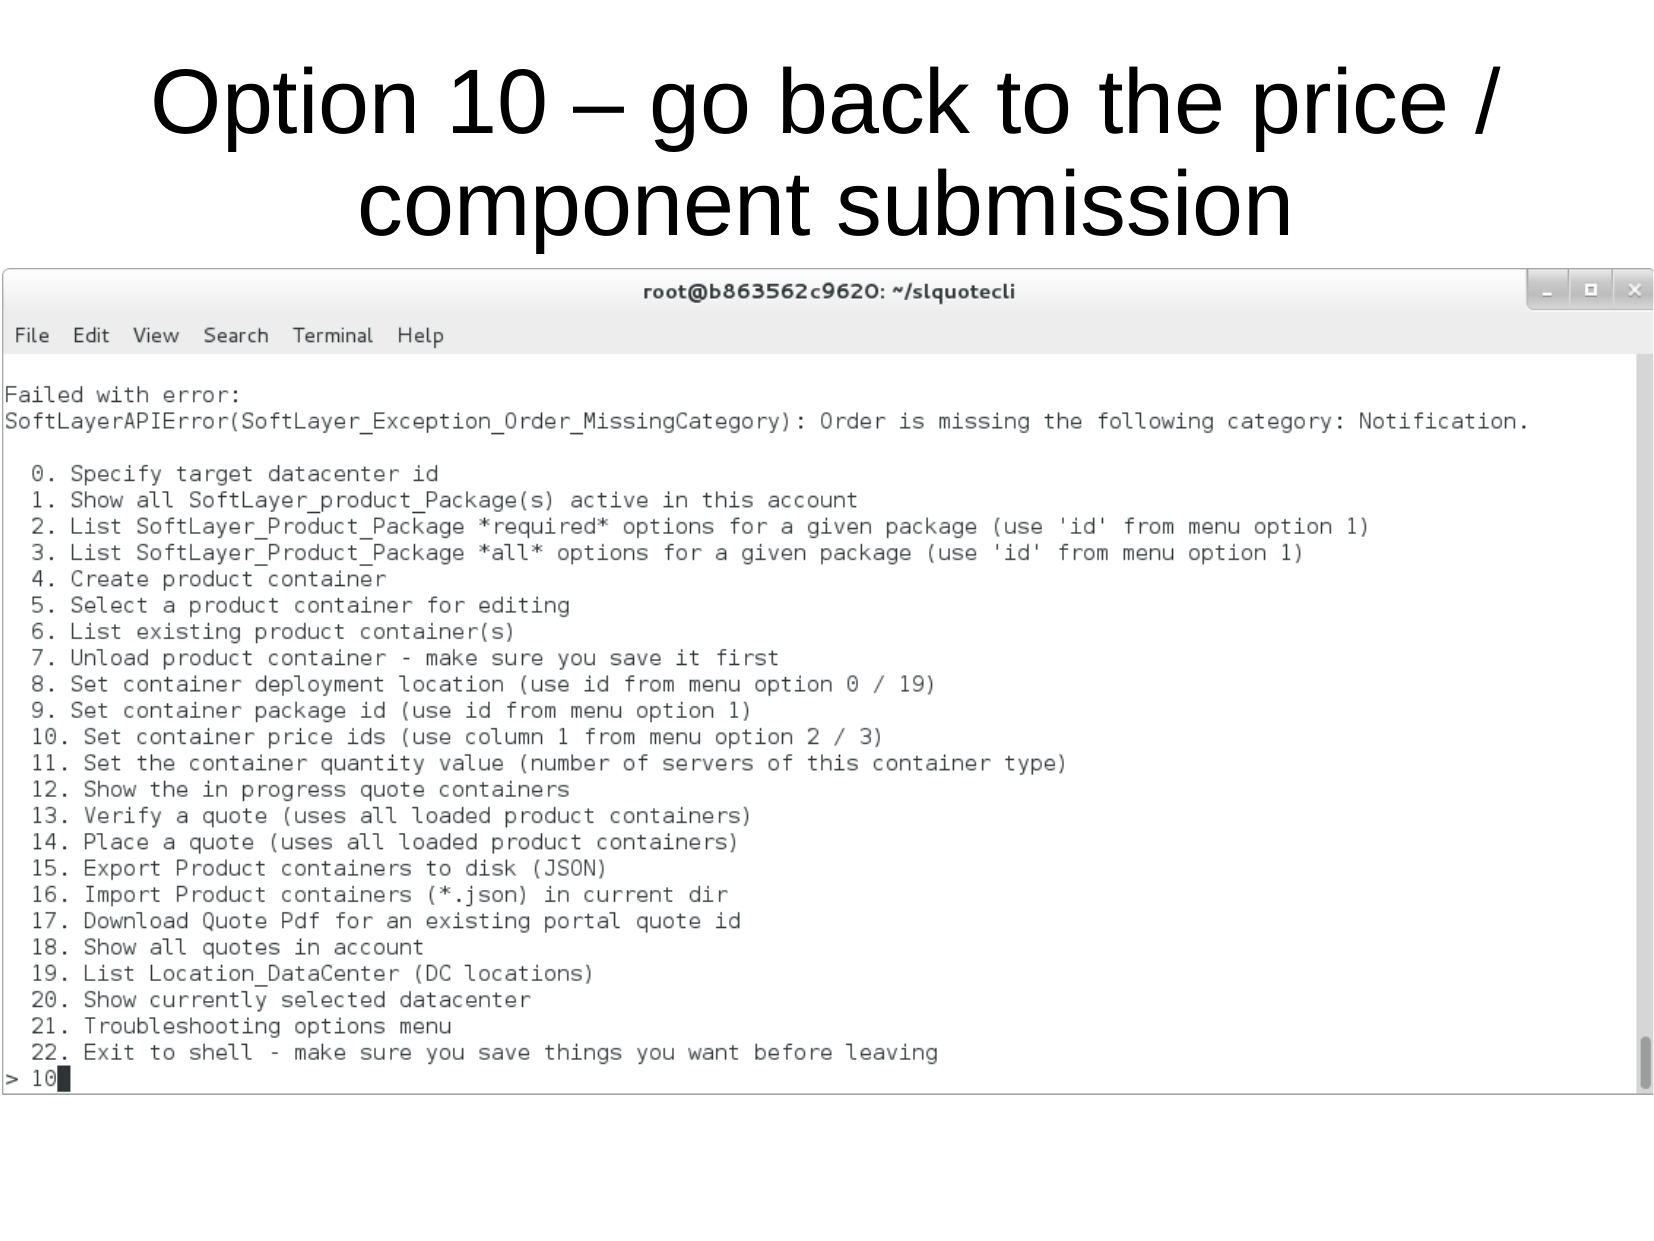

# Option 10 – go back to the price / component submission